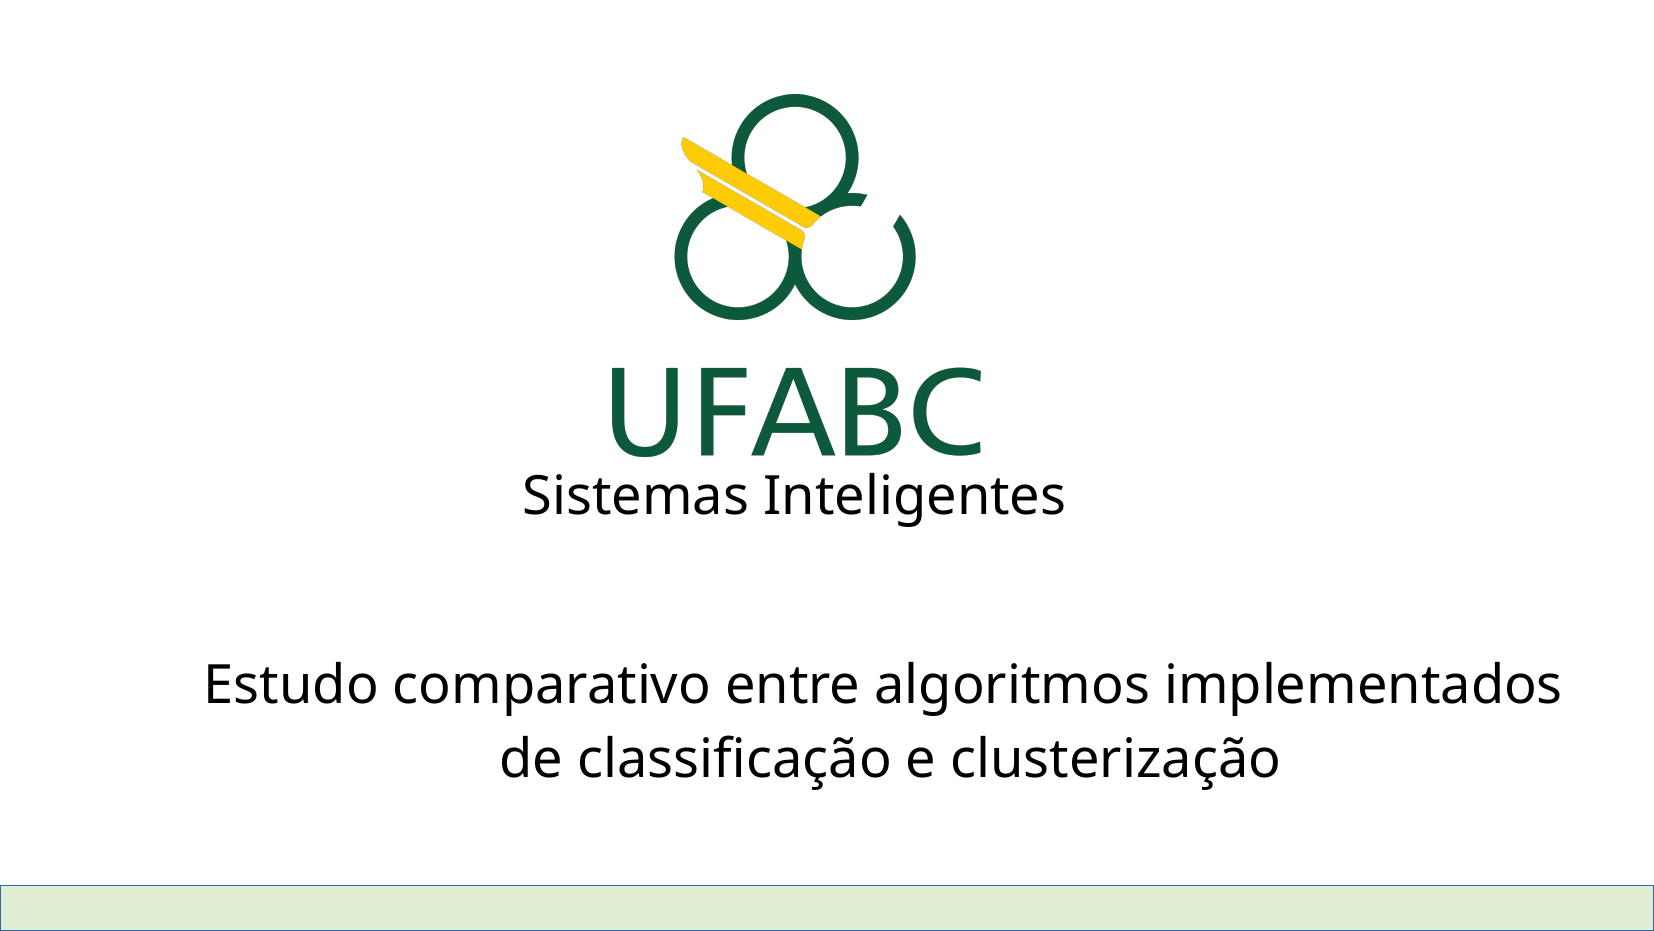

Sistemas Inteligentes
Estudo comparativo entre algoritmos implementados
 de classificação e clusterização